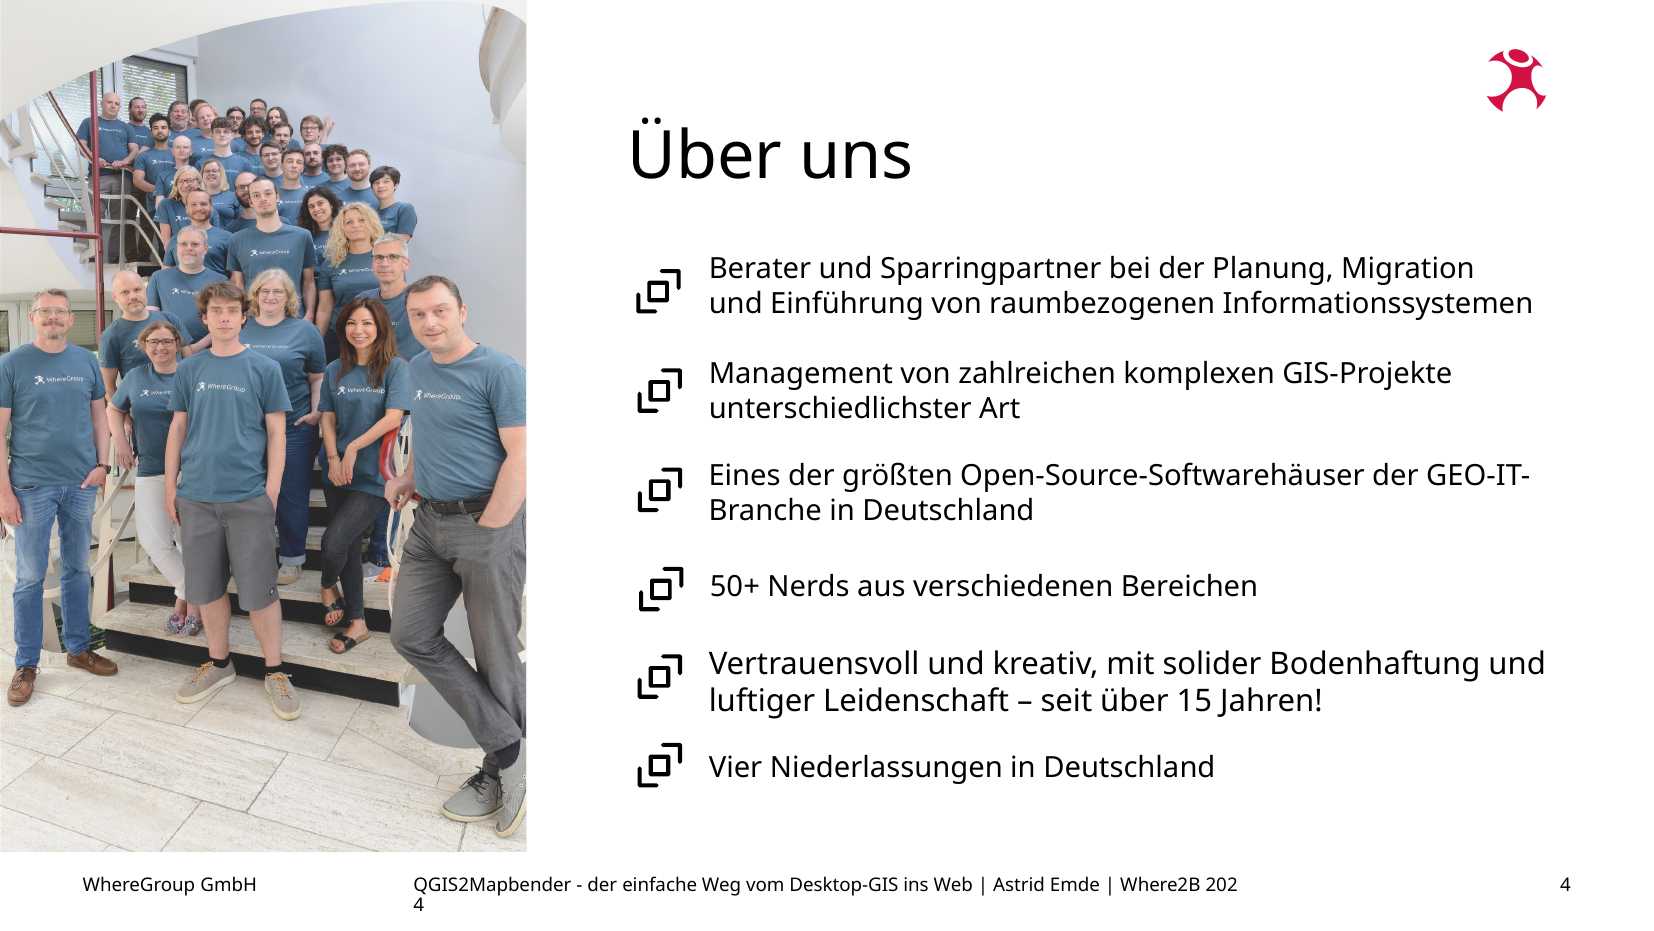

Über uns
Berater und Sparringpartner bei der Planung, Migration und Einführung von raumbezogenen Informationssystemen
Management von zahlreichen komplexen GIS-Projekte unterschiedlichster Art
Eines der größten Open-Source-Softwarehäuser der GEO-IT-Branche in Deutschland
50+ Nerds aus verschiedenen Bereichen
Vertrauensvoll und kreativ, mit solider Bodenhaftung und luftiger Leidenschaft – seit über 15 Jahren!
Vier Niederlassungen in Deutschland
WhereGroup GmbH
QGIS2Mapbender - der einfache Weg vom Desktop-GIS ins Web | Astrid Emde | Where2B 2024
4